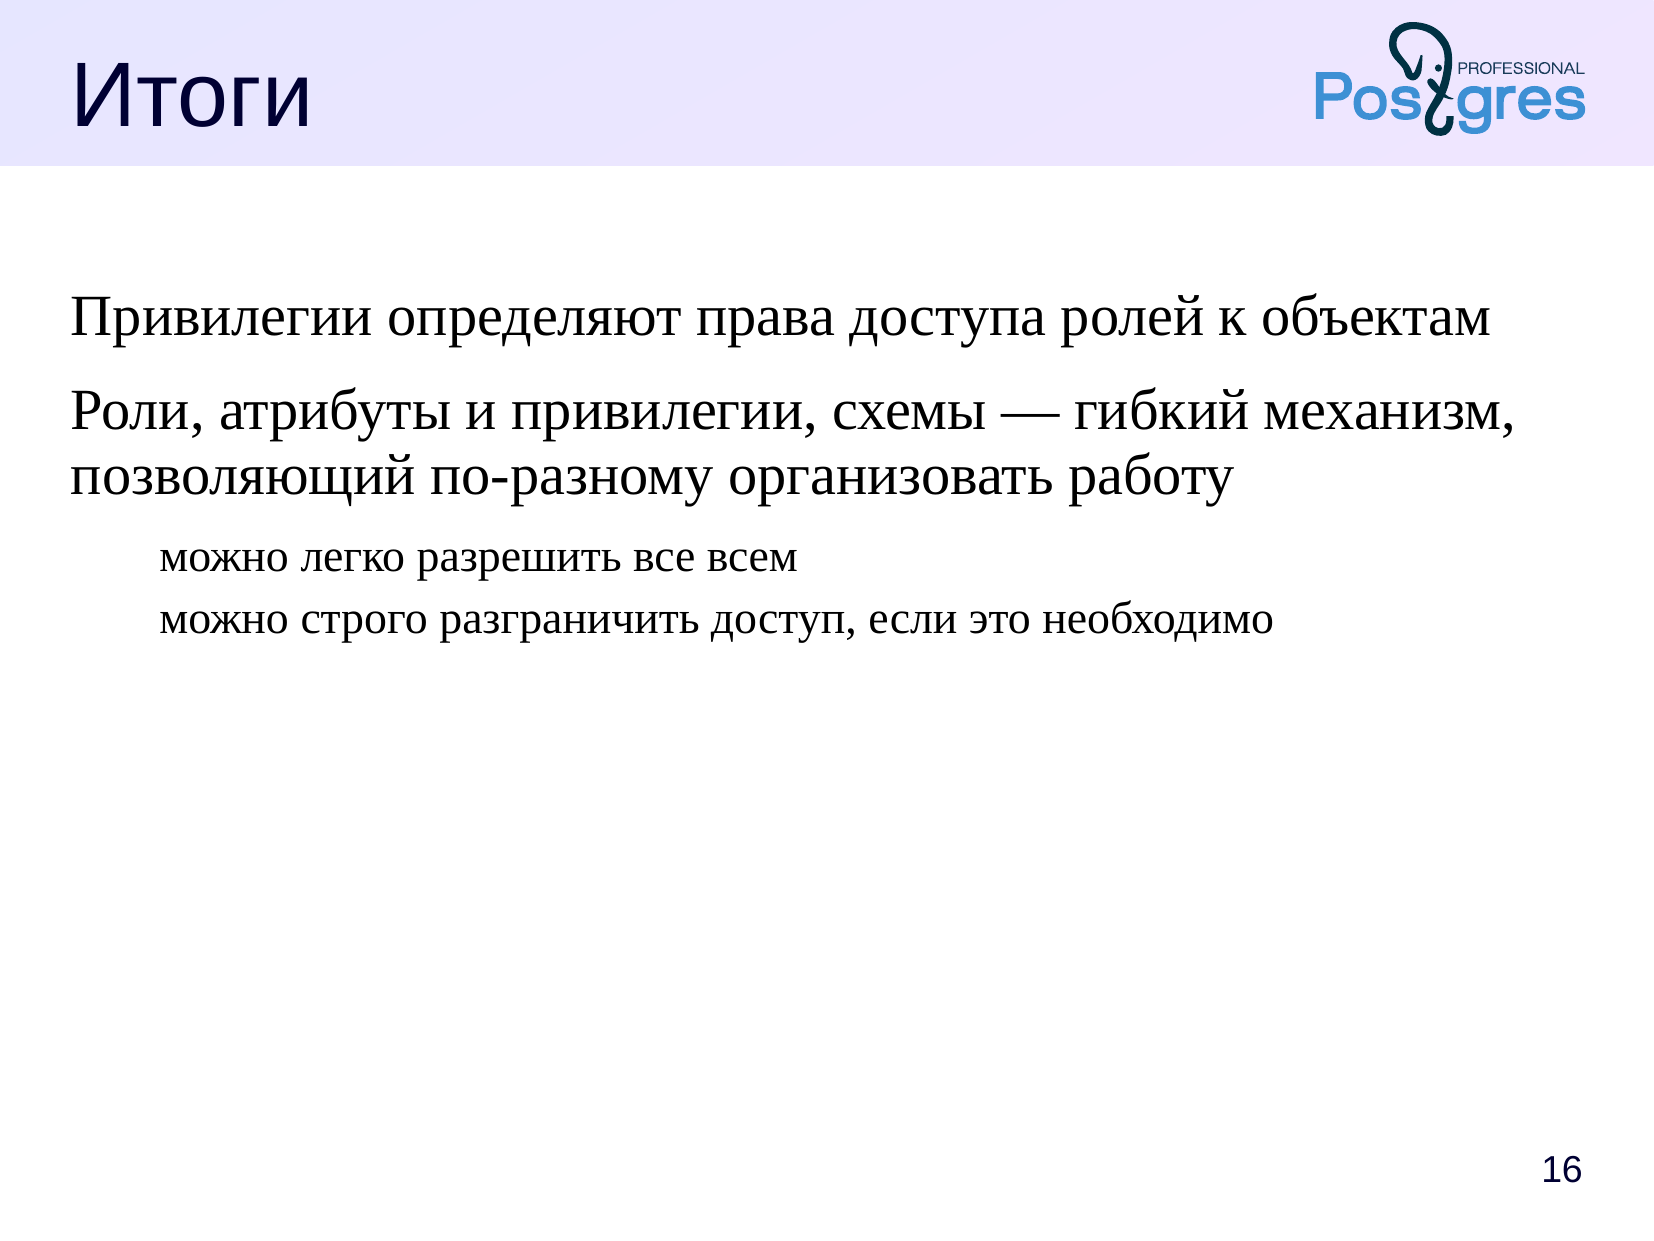

# Итоги
Привилегии определяют права доступа ролей к объектам
Роли, атрибуты и привилегии, схемы — гибкий механизм,
позволяющий по-разному организовать работу
можно легко разрешить все всем
можно строго разграничить доступ, если это необходимо